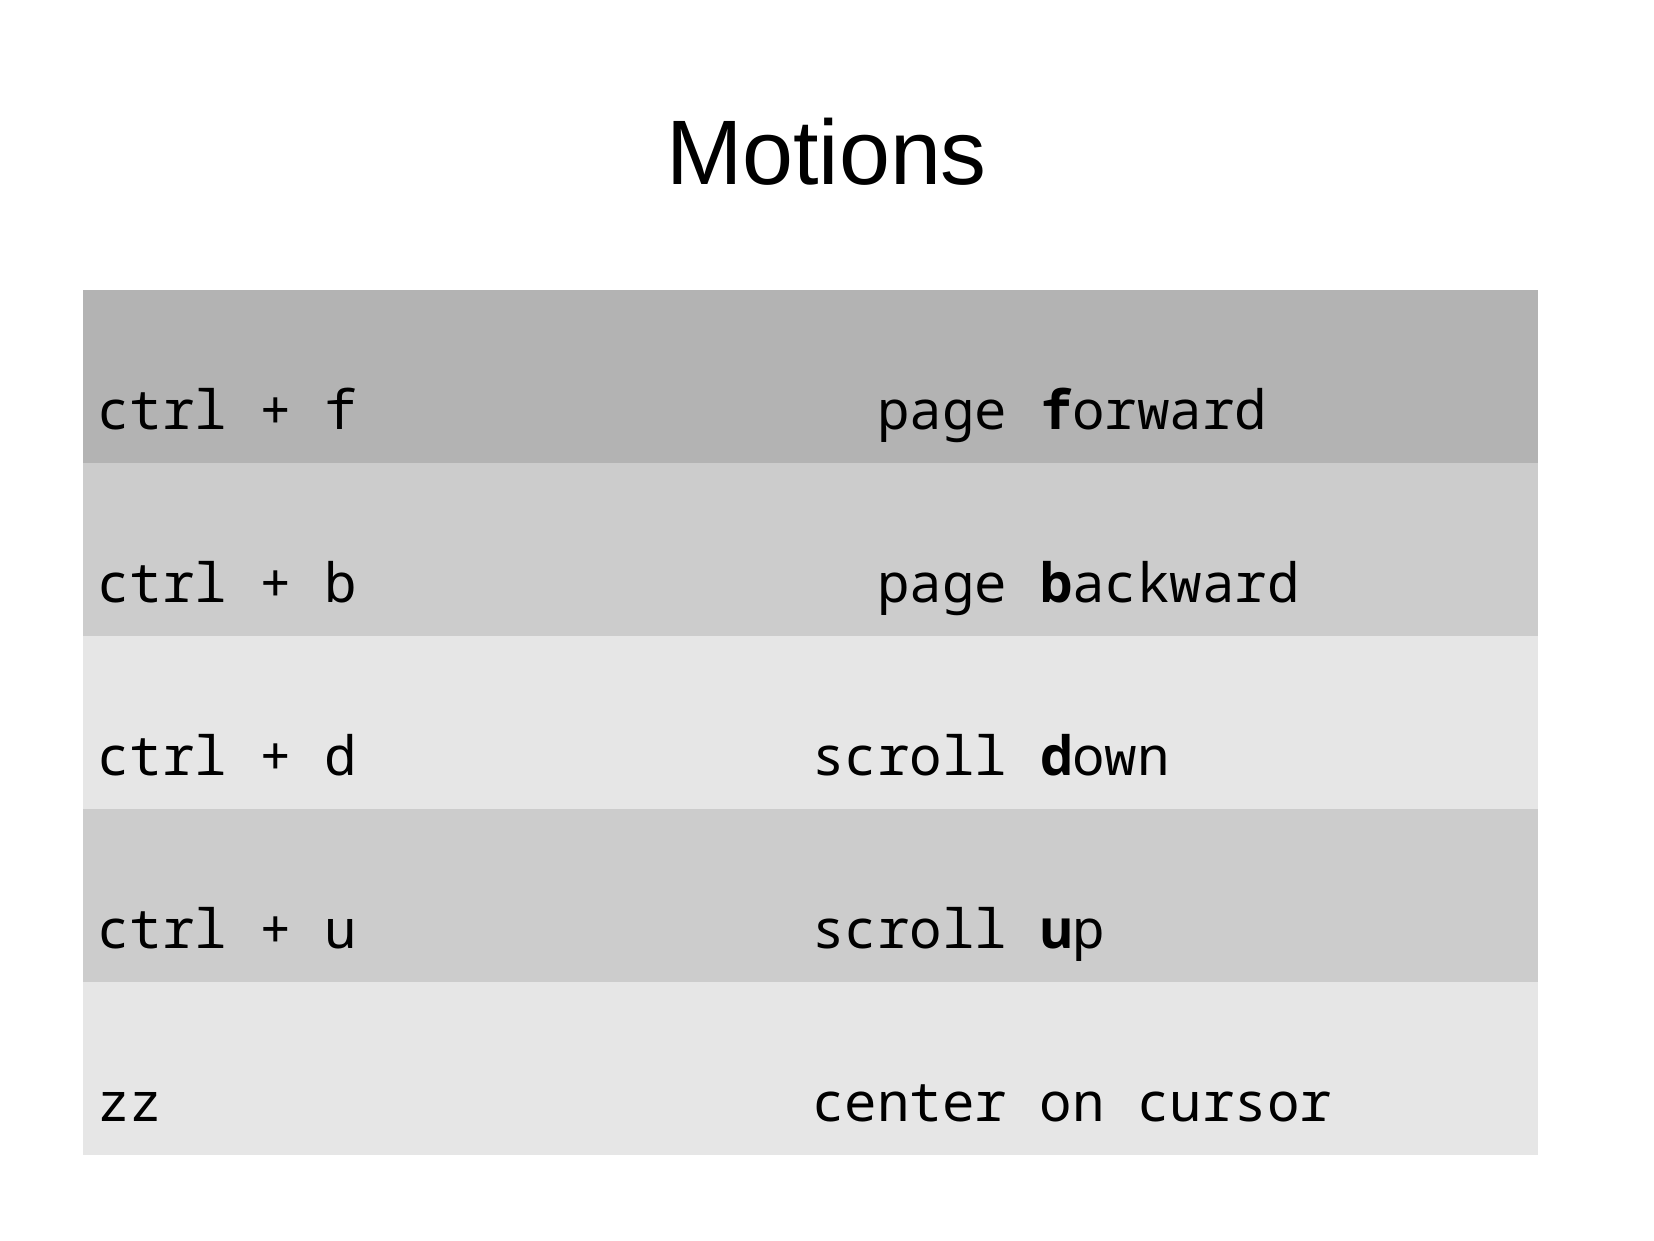

# Motions
| ctrl + f page forward |
| --- |
| ctrl + b page backward |
| ctrl + d scroll down |
| ctrl + u scroll up |
| zz center on cursor |